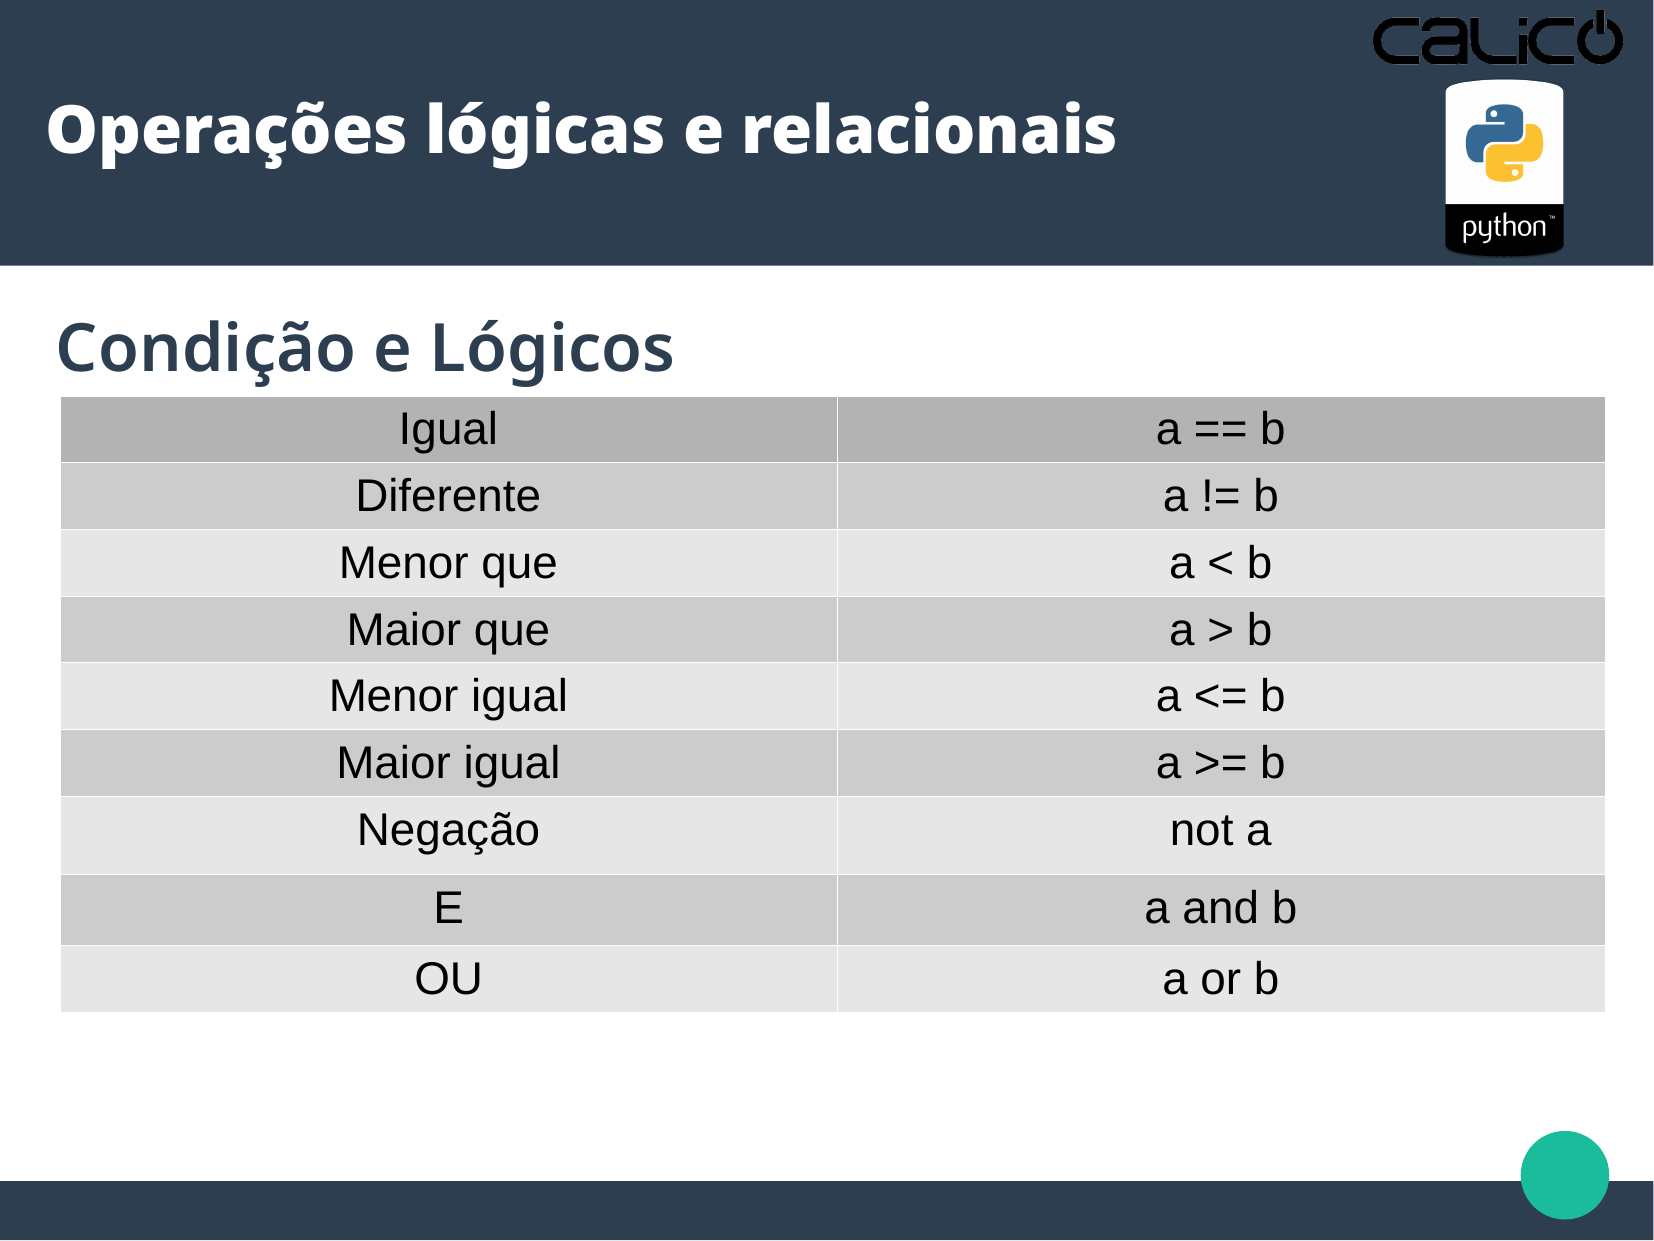

# Operações lógicas e relacionais
Condição e Lógicos
| Igual | a == b |
| --- | --- |
| Diferente | a != b |
| Menor que | a < b |
| Maior que | a > b |
| Menor igual | a <= b |
| Maior igual | a >= b |
| Negação | not a |
| E | a and b |
| OU | a or b |